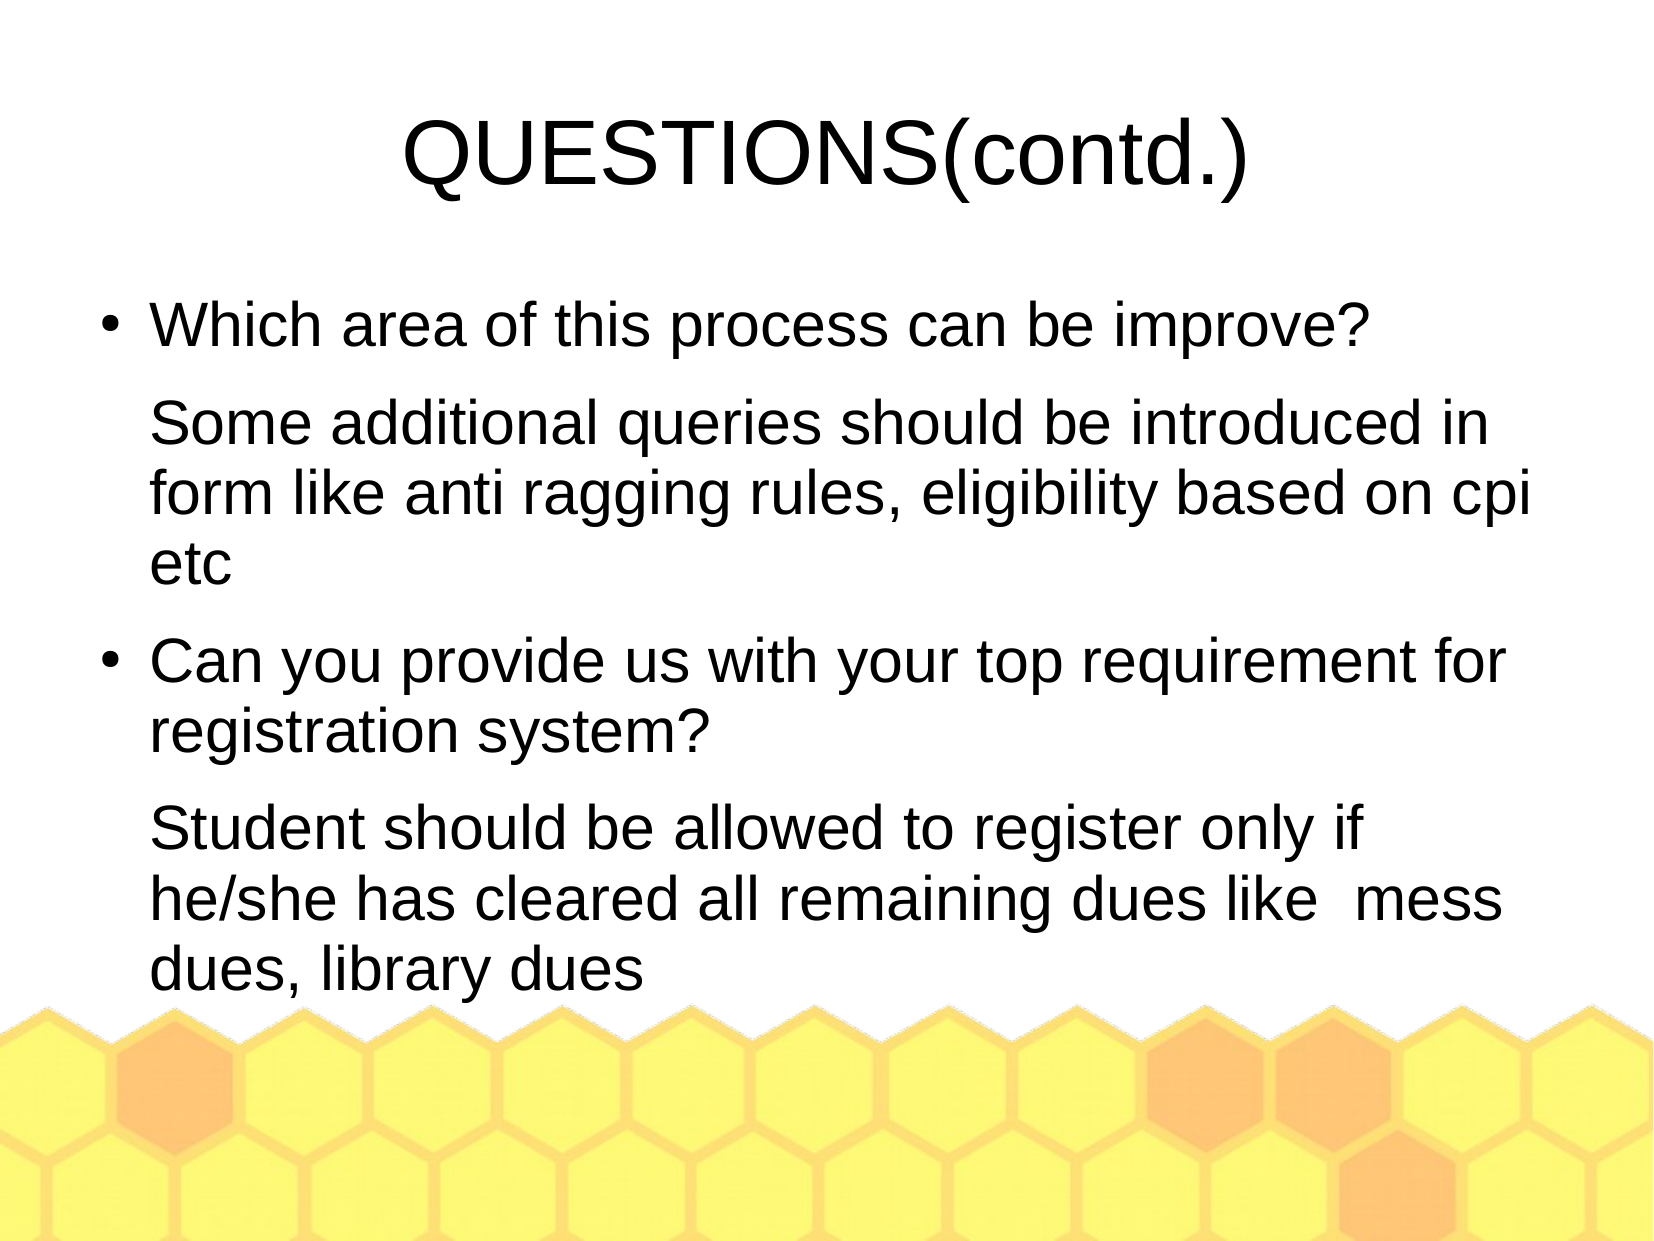

# QUESTIONS(contd.)
Which area of this process can be improve?
Some additional queries should be introduced in form like anti ragging rules, eligibility based on cpi etc
Can you provide us with your top requirement for registration system?
Student should be allowed to register only if he/she has cleared all remaining dues like mess dues, library dues